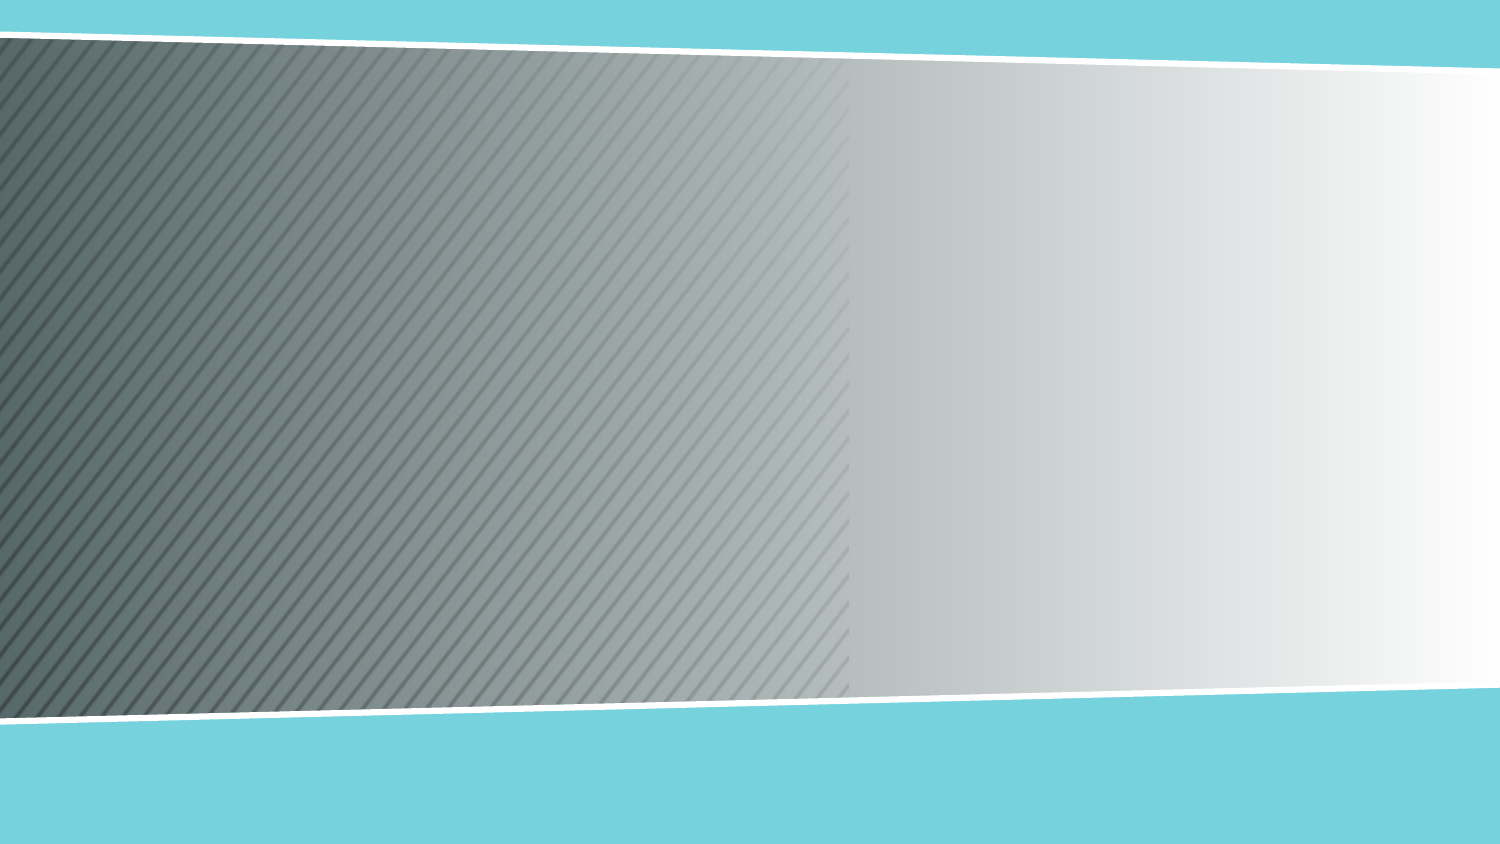

LW FABRICATION
# BE 1OOO (REVOLVING FRAME,DECK LH&RH)
BE 700(REVOLVING FRAME,DECK)
BD 30W(REAR CHASSIS)
14 TH(REAR CHASSIS)